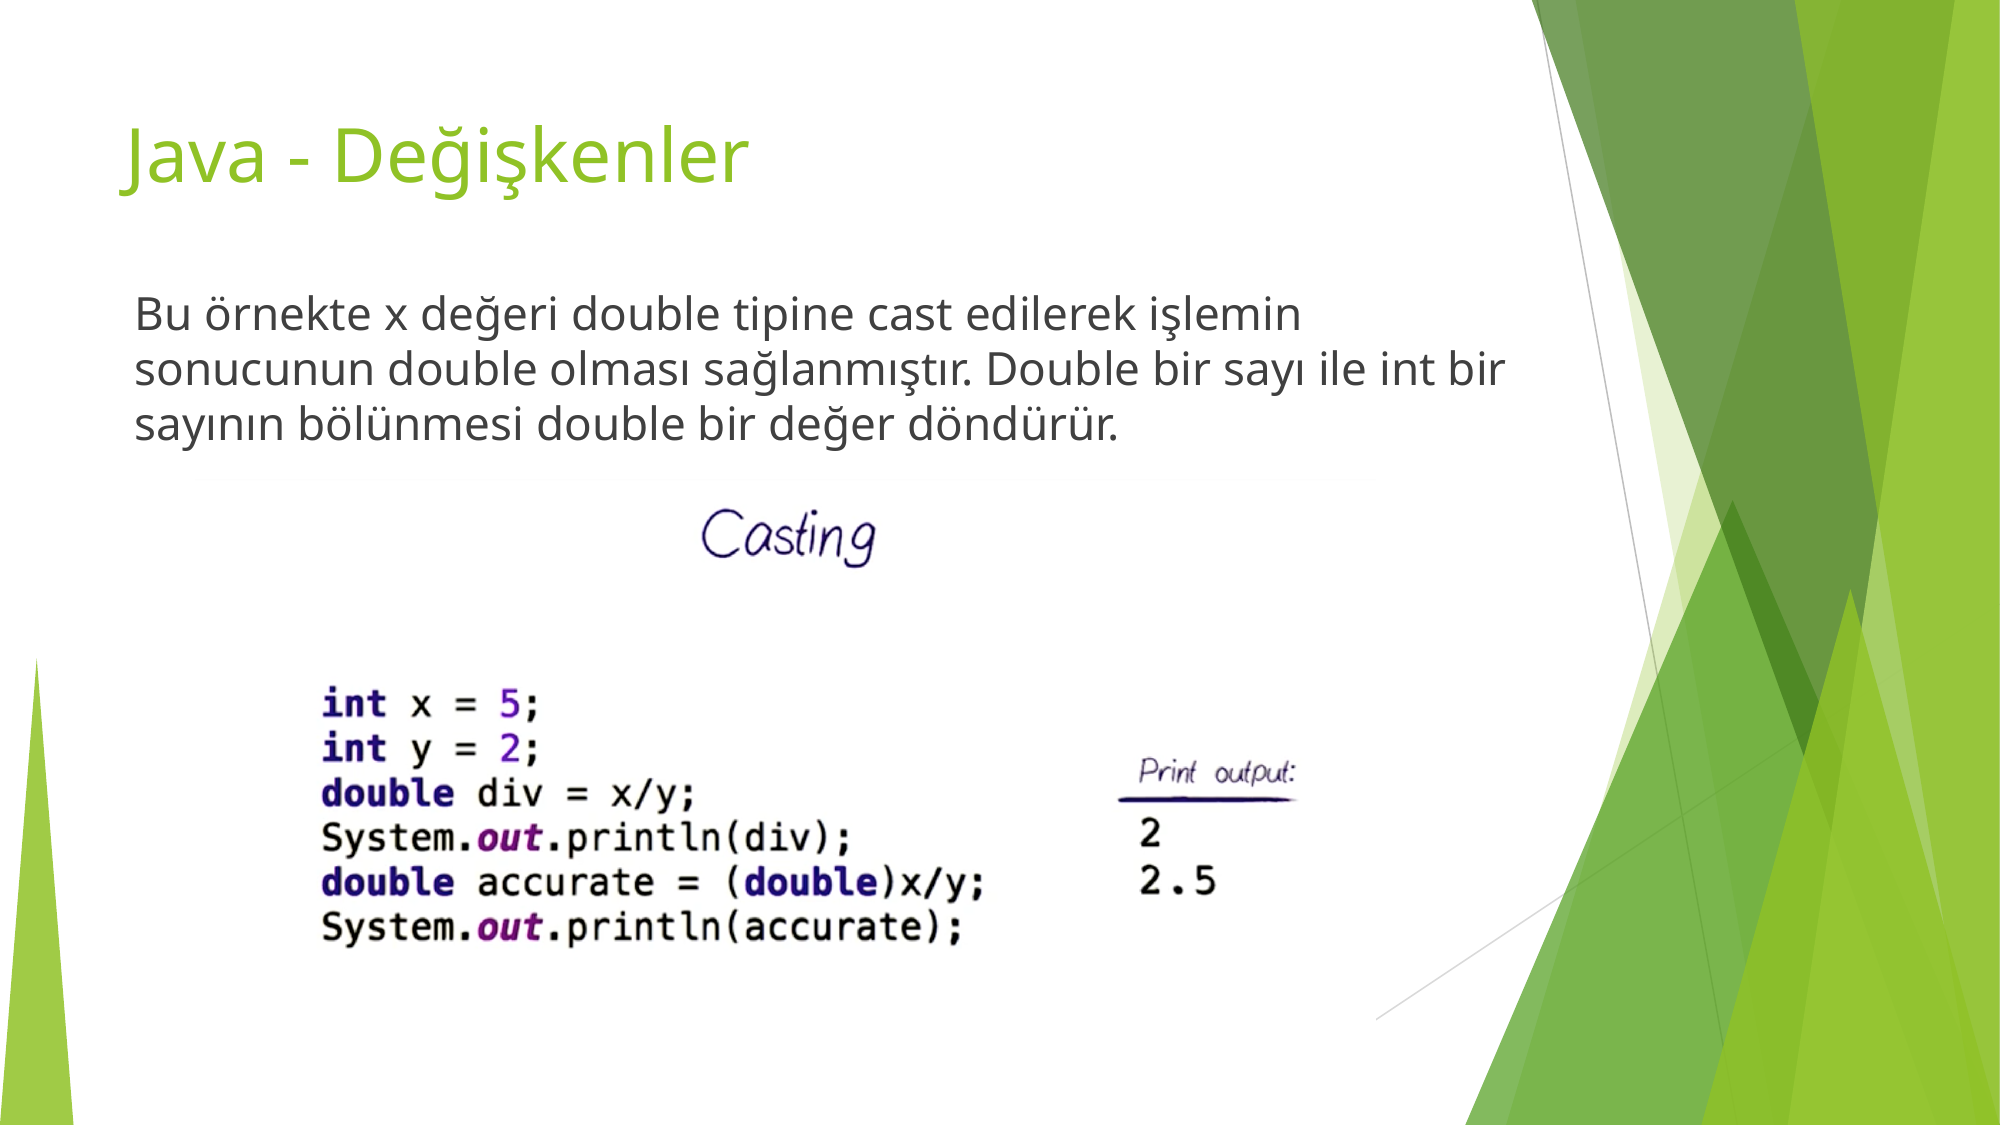

# Java - Değişkenler
Bu örnekte x değeri double tipine cast edilerek işlemin sonucunun double olması sağlanmıştır. Double bir sayı ile int bir sayının bölünmesi double bir değer döndürür.